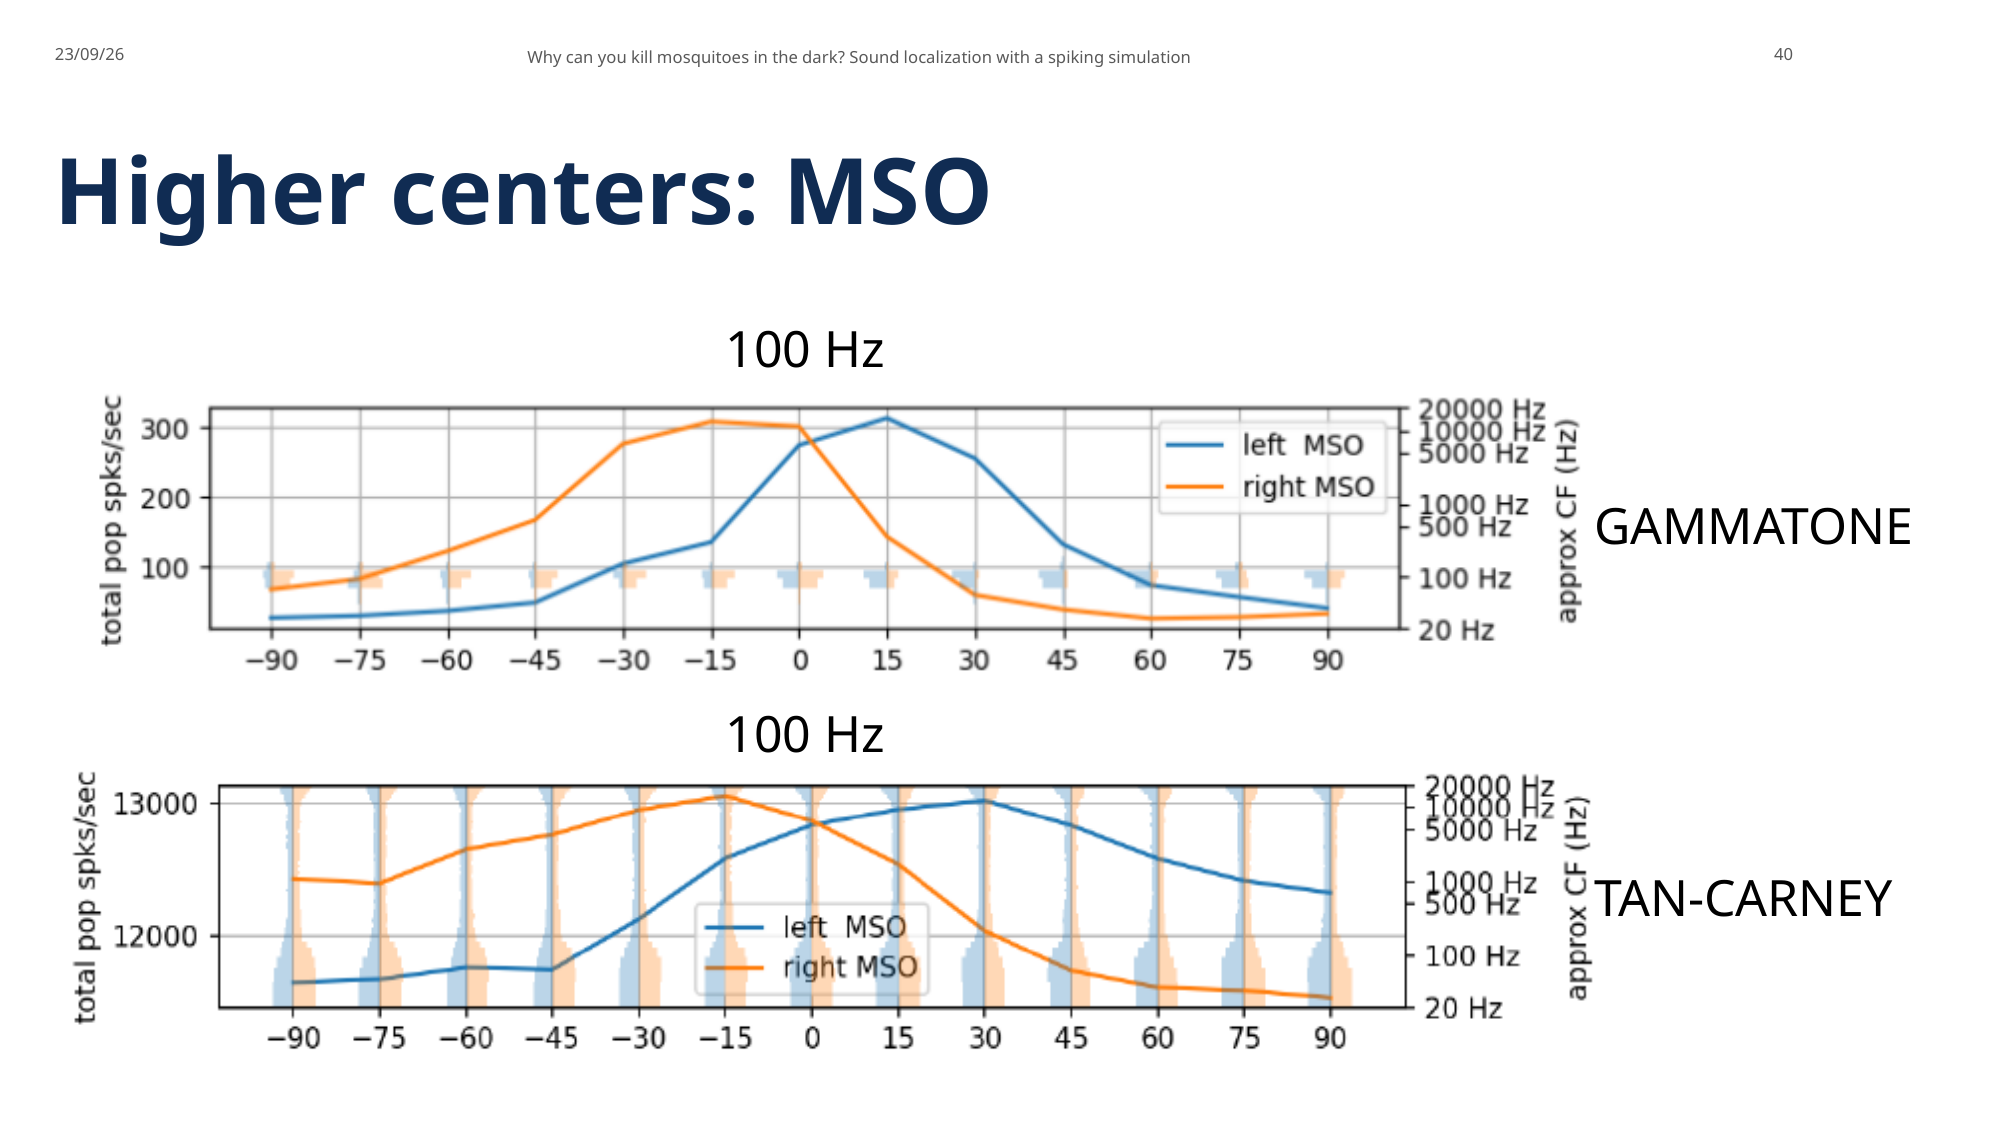

Why can you kill mosquitoes in the dark? Sound localization with a spiking simulation
# Higher centers: MSO
100 Hz
GAMMATONE
100 Hz
TAN-CARNEY